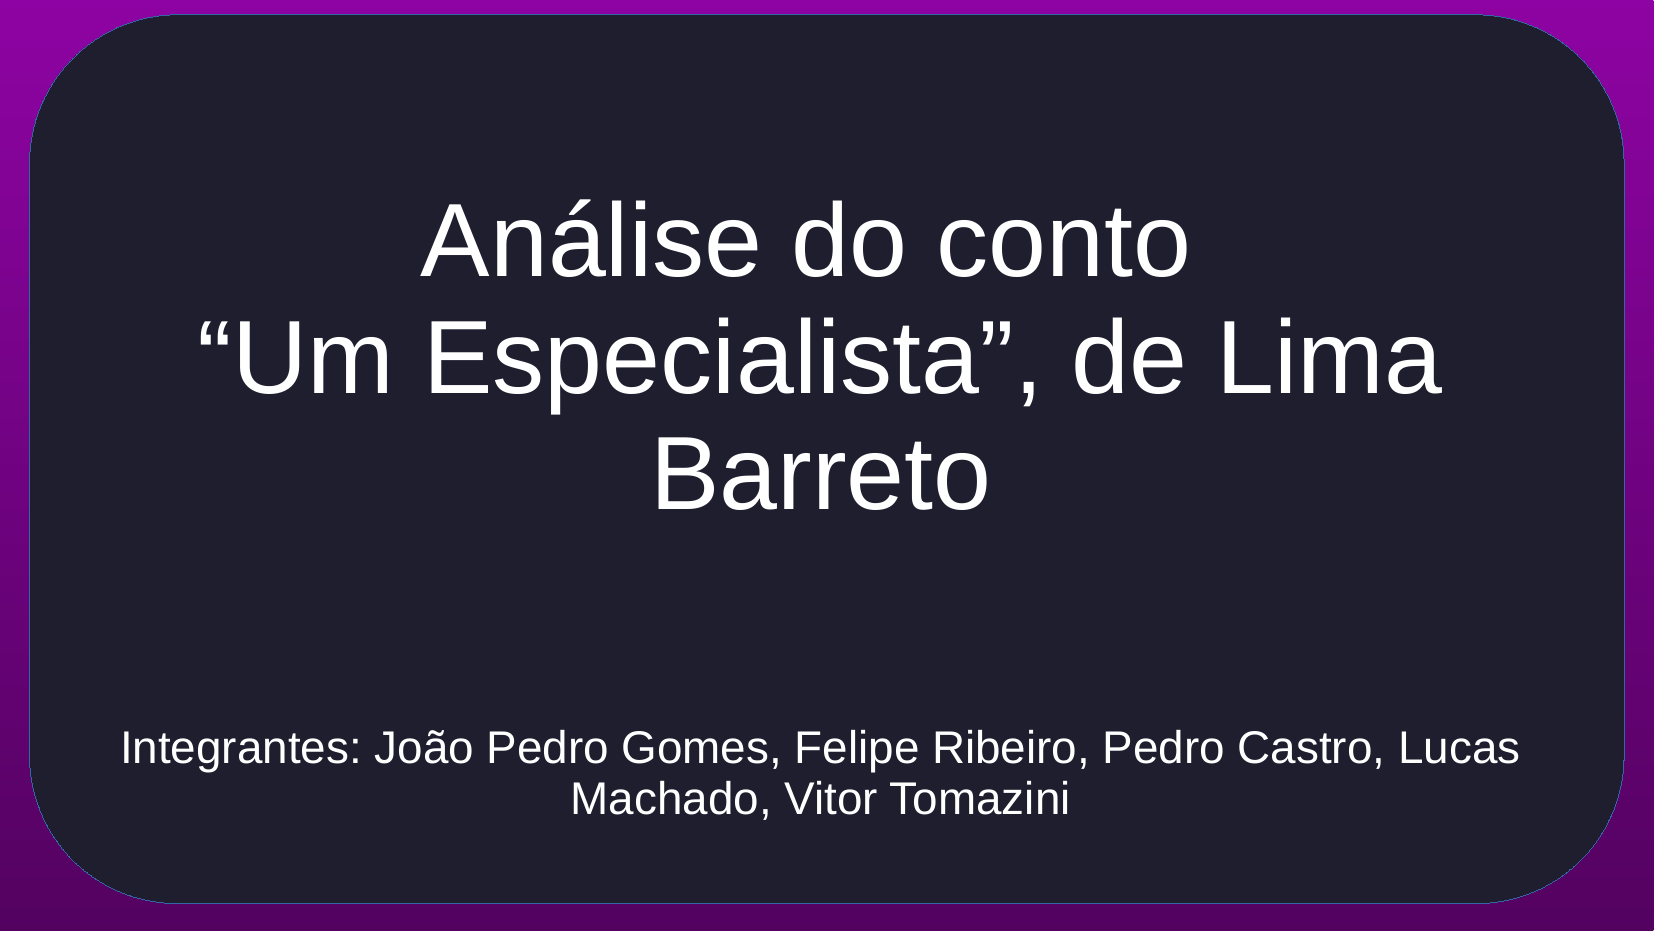

# Análise do conto “Um Especialista”, de Lima Barreto
Integrantes: João Pedro Gomes, Felipe Ribeiro, Pedro Castro, Lucas Machado, Vitor Tomazini